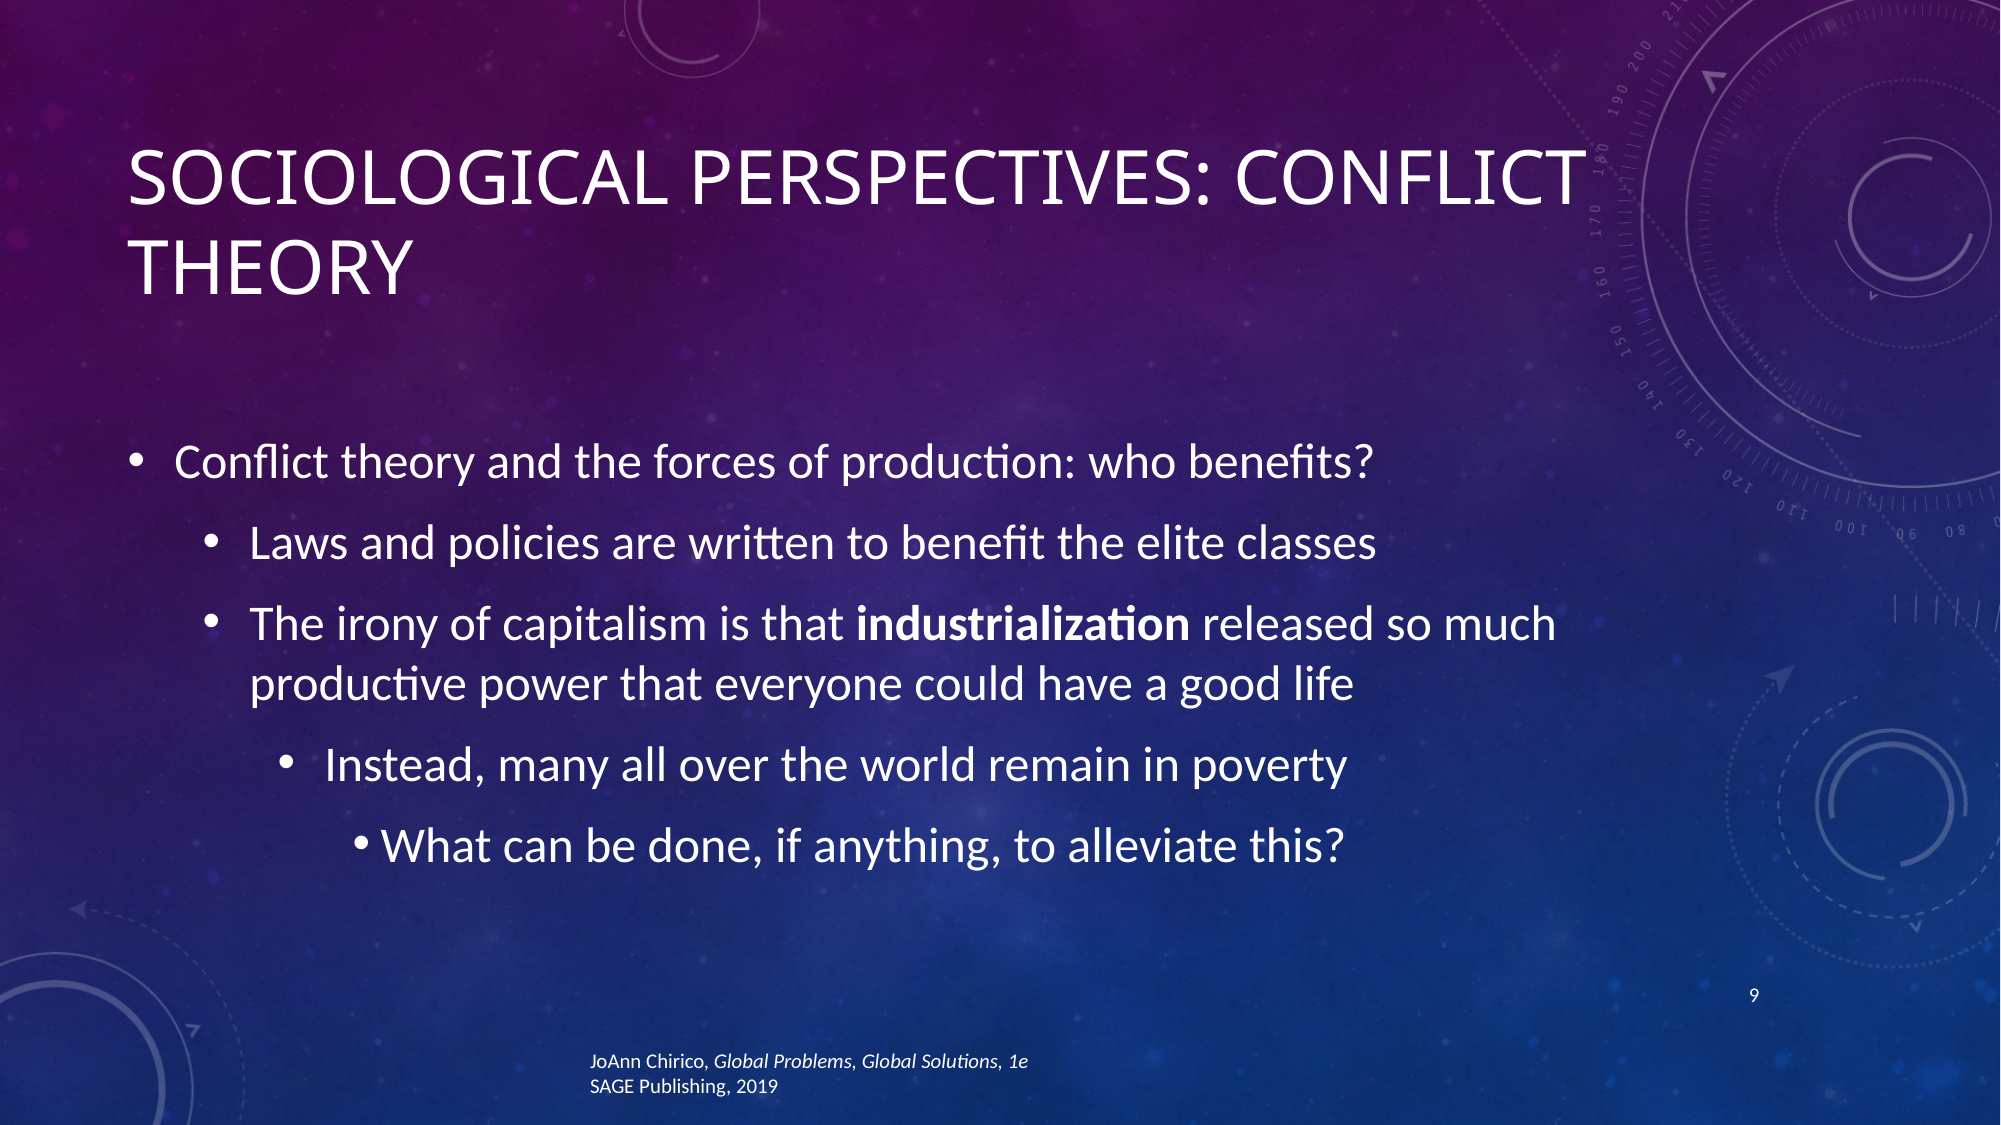

# Sociological Perspectives: Conflict Theory
Conflict theory and the forces of production: who benefits?
Laws and policies are written to benefit the elite classes
The irony of capitalism is that industrialization released so much productive power that everyone could have a good life
Instead, many all over the world remain in poverty
What can be done, if anything, to alleviate this?
JoAnn Chirico, Global Problems, Global Solutions, 1e
SAGE Publishing, 2019